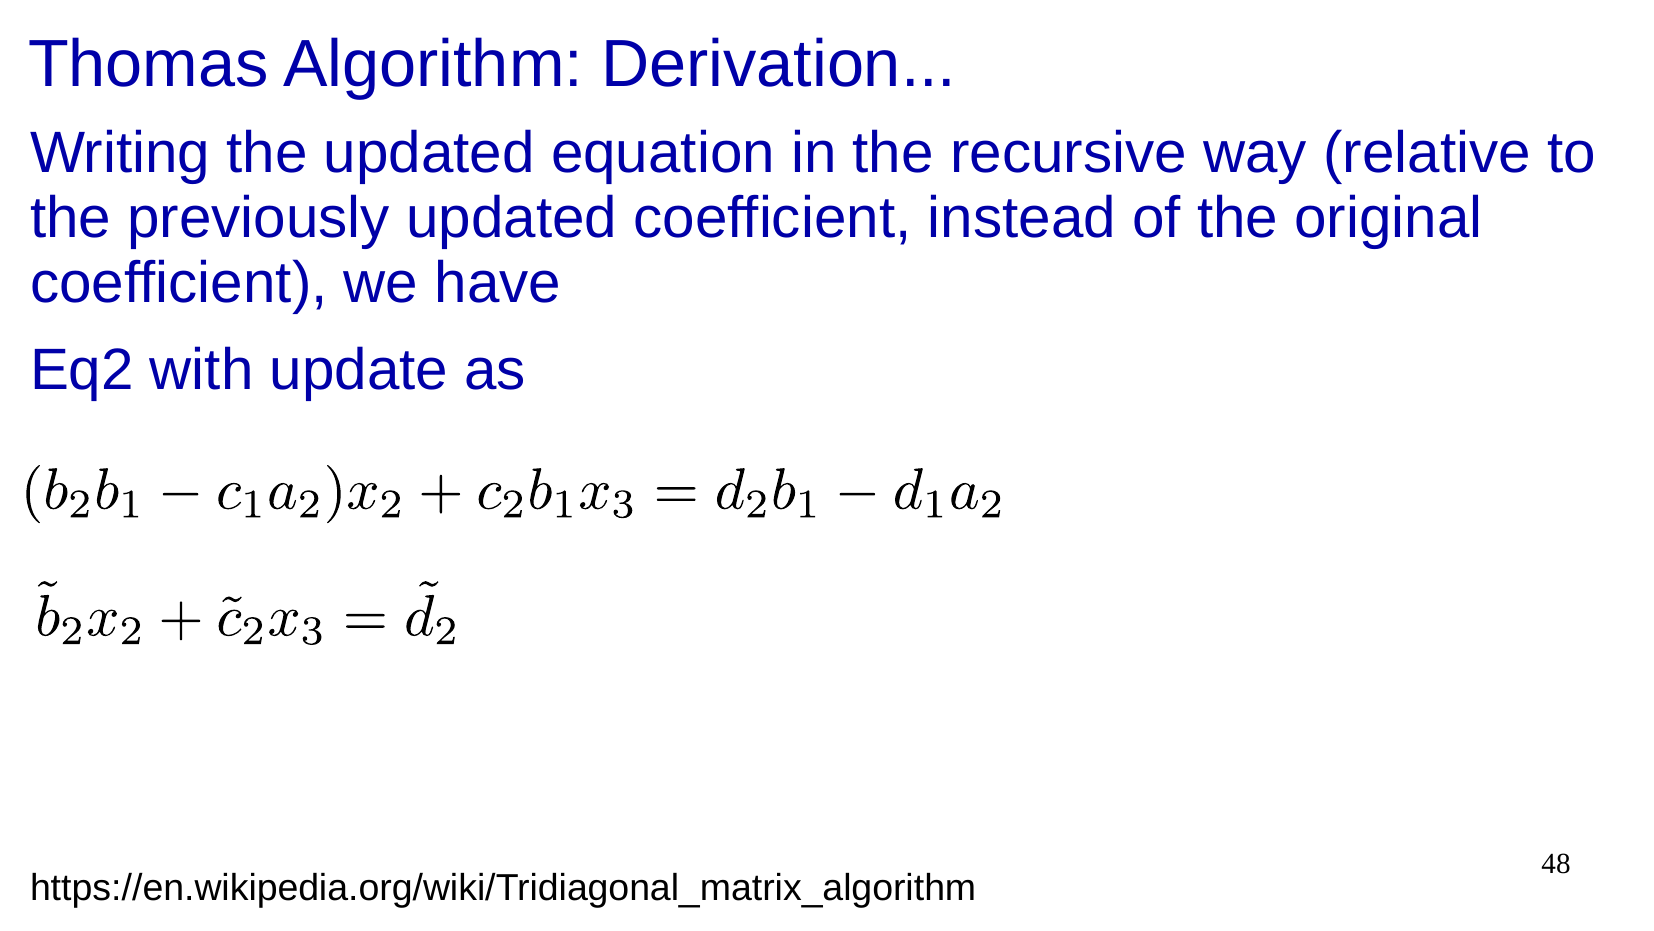

# Thomas Algorithm: Derivation...
Writing the updated equation in the recursive way (relative to the previously updated coefficient, instead of the original coefficient), we have
Eq2 with update as
48
https://en.wikipedia.org/wiki/Tridiagonal_matrix_algorithm